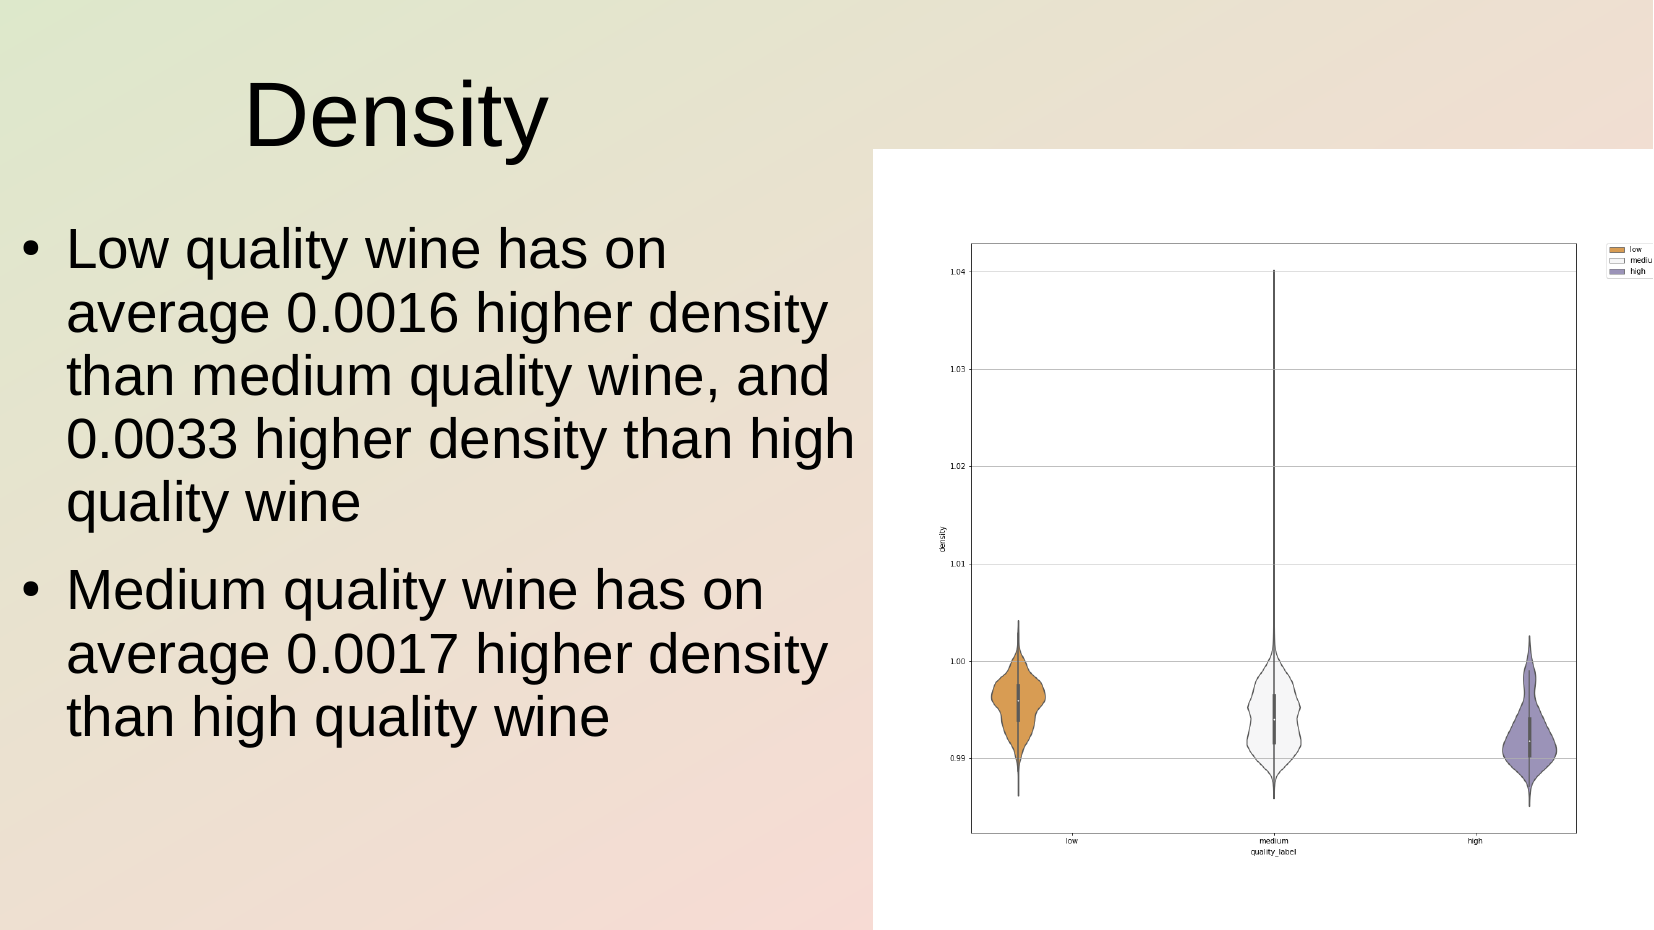

# Density
Low quality wine has on average 0.0016 higher density than medium quality wine, and 0.0033 higher density than high quality wine
Medium quality wine has on average 0.0017 higher density than high quality wine